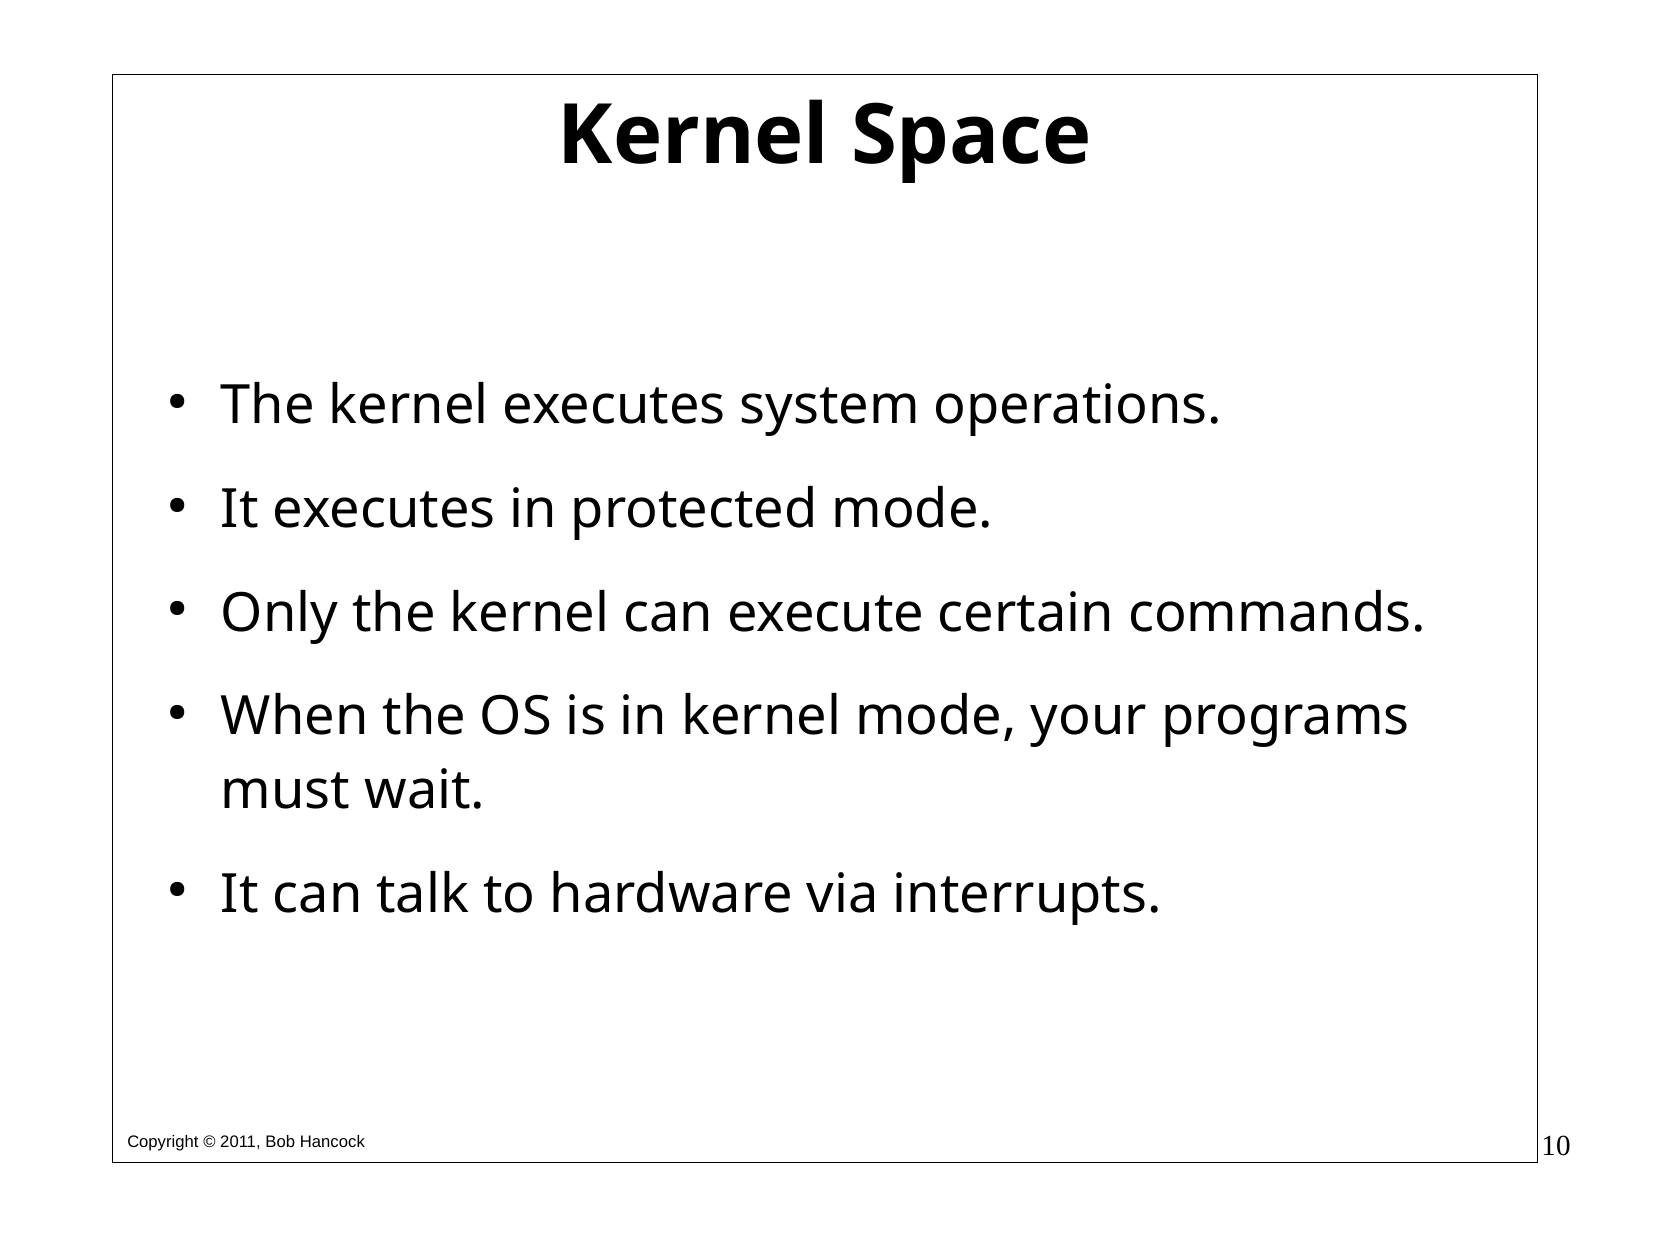

# Kernel Space
The kernel executes system operations.
It executes in protected mode.
Only the kernel can execute certain commands.
When the OS is in kernel mode, your programs must wait.
It can talk to hardware via interrupts.
Copyright © 2011, Bob Hancock
10